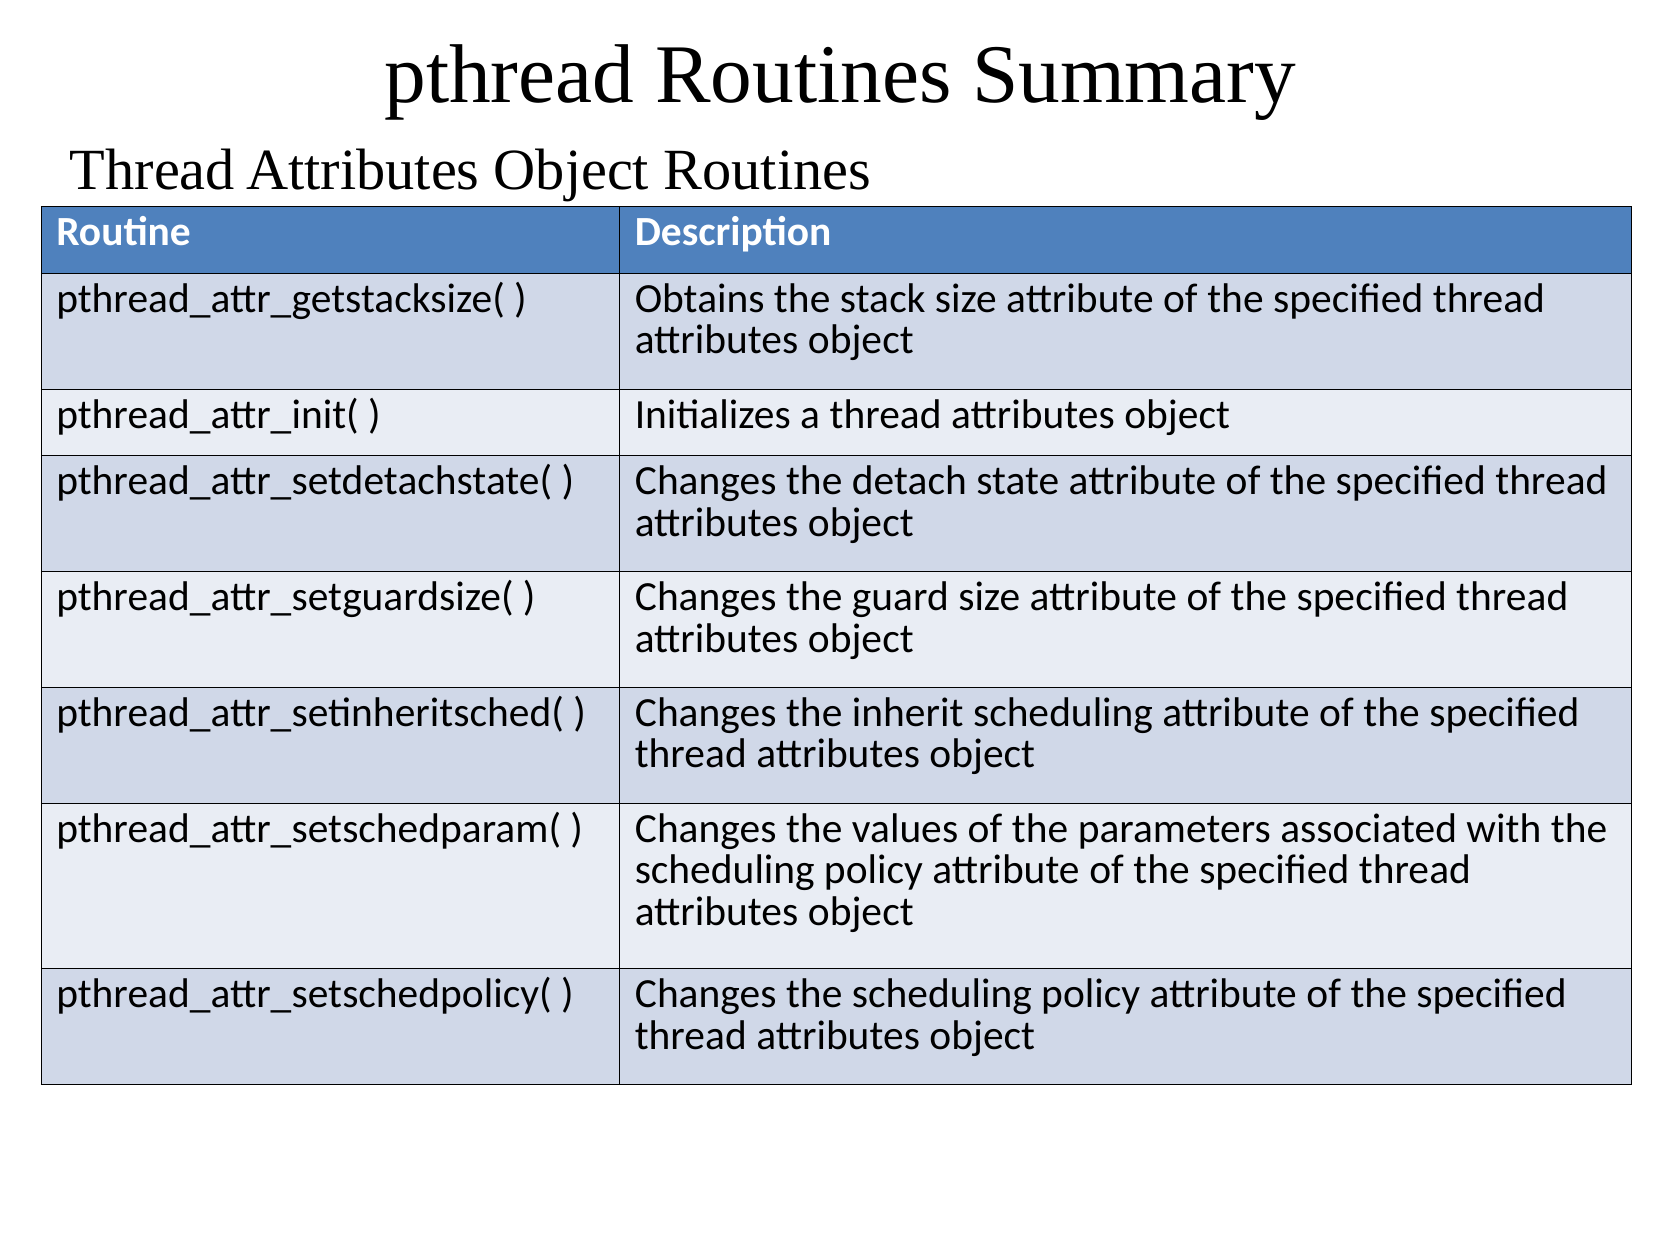

# pthread Routines Summary
Thread Attributes Object Routines
| Routine | Description |
| --- | --- |
| pthread\_attr\_getstacksize( ) | Obtains the stack size attribute of the specified thread attributes object |
| pthread\_attr\_init( ) | Initializes a thread attributes object |
| pthread\_attr\_setdetachstate( ) | Changes the detach state attribute of the specified thread attributes object |
| pthread\_attr\_setguardsize( ) | Changes the guard size attribute of the specified thread attributes object |
| pthread\_attr\_setinheritsched( ) | Changes the inherit scheduling attribute of the specified thread attributes object |
| pthread\_attr\_setschedparam( ) | Changes the values of the parameters associated with the scheduling policy attribute of the specified thread attributes object |
| pthread\_attr\_setschedpolicy( ) | Changes the scheduling policy attribute of the specified thread attributes object |